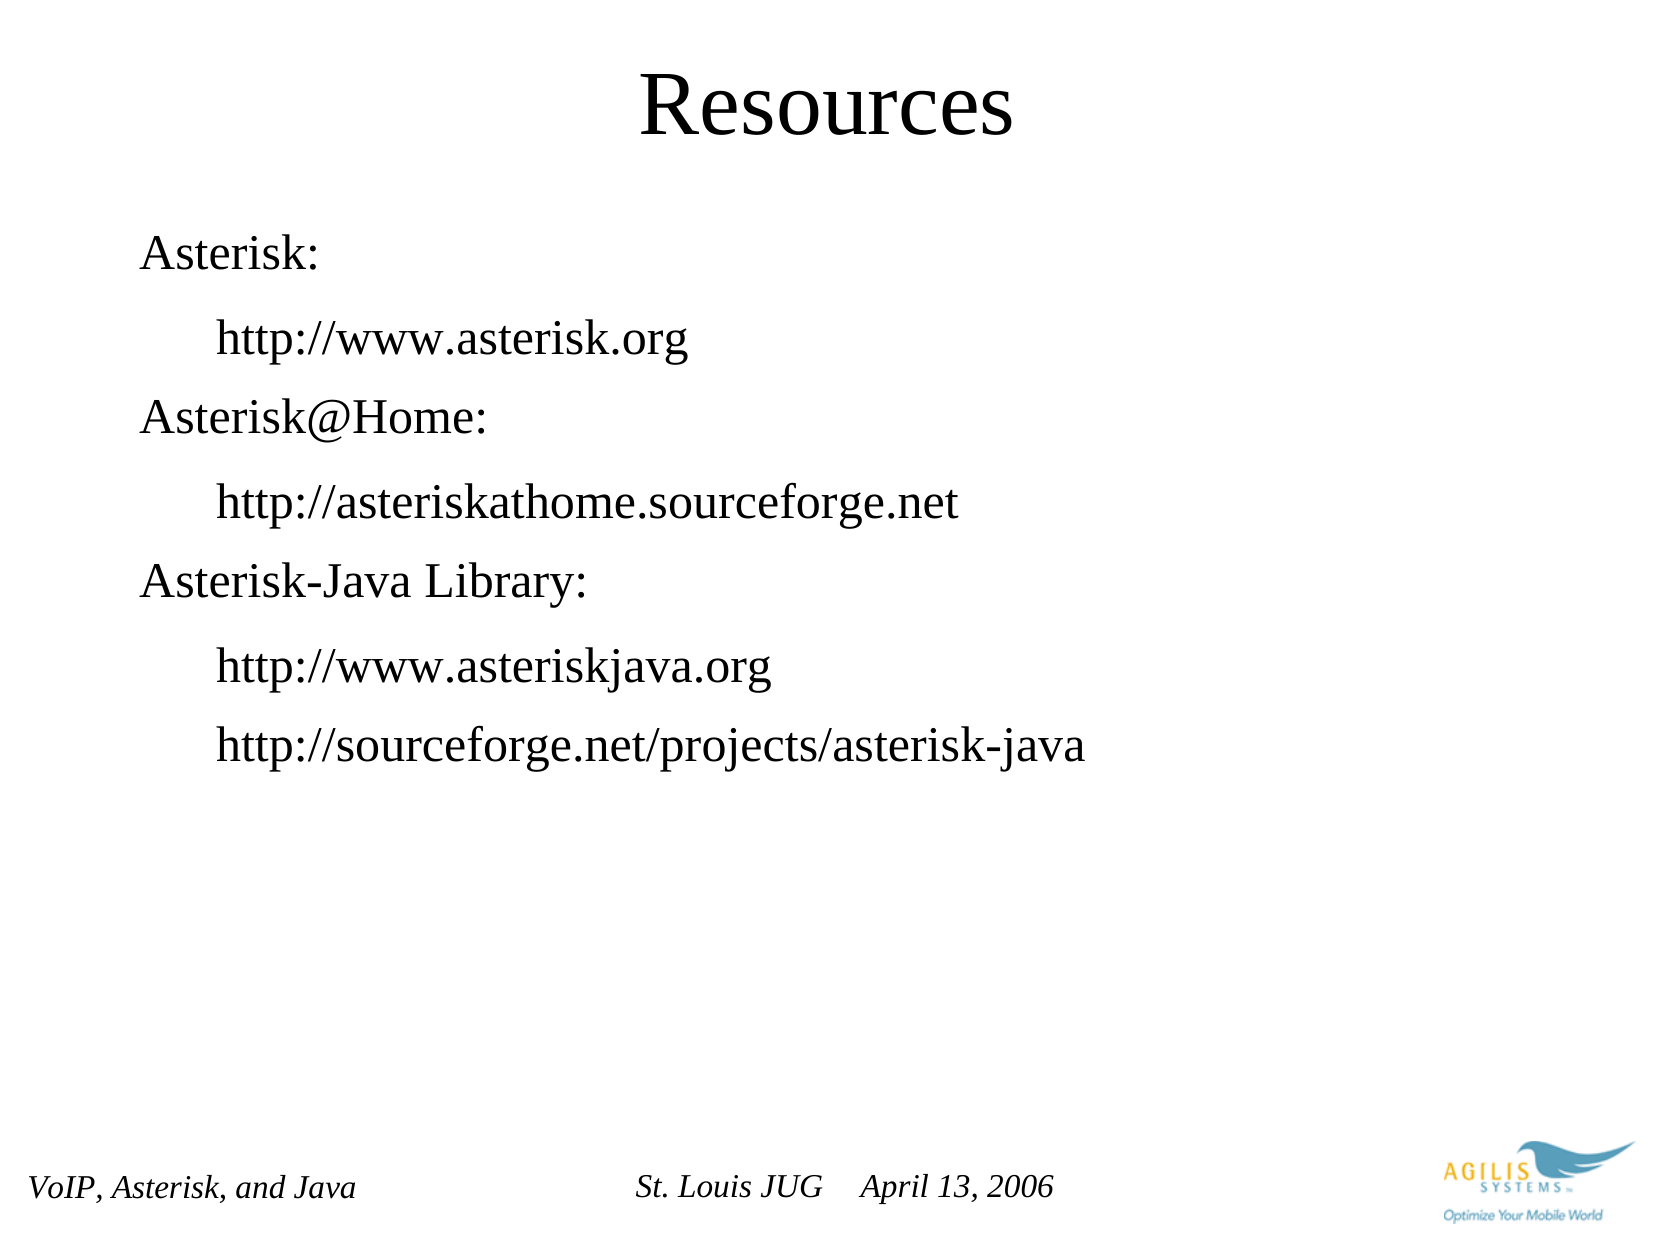

# Resources
Asterisk:
http://www.asterisk.org
Asterisk@Home:
http://asteriskathome.sourceforge.net
Asterisk-Java Library:
http://www.asteriskjava.org
http://sourceforge.net/projects/asterisk-java